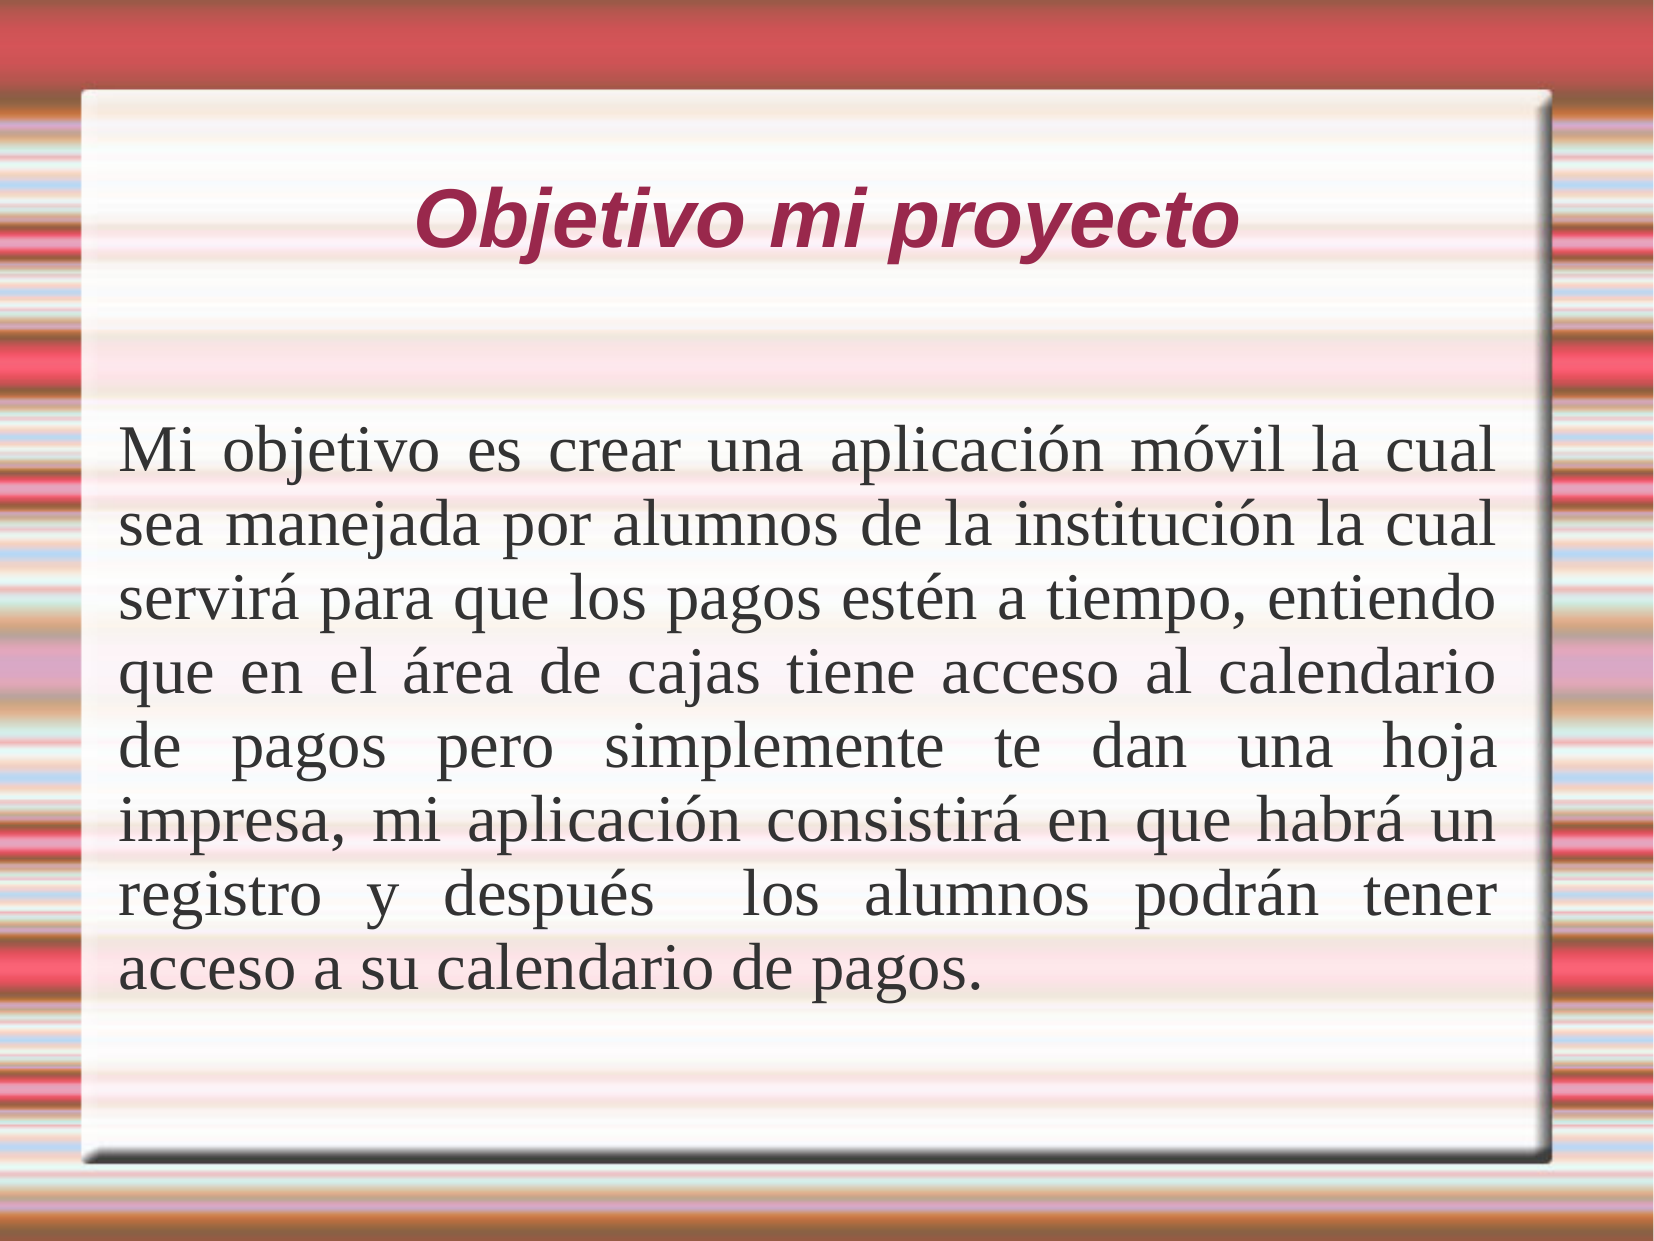

# Objetivo mi proyecto
Mi objetivo es crear una aplicación móvil la cual sea manejada por alumnos de la institución la cual servirá para que los pagos estén a tiempo, entiendo que en el área de cajas tiene acceso al calendario de pagos pero simplemente te dan una hoja impresa, mi aplicación consistirá en que habrá un registro y después los alumnos podrán tener acceso a su calendario de pagos.